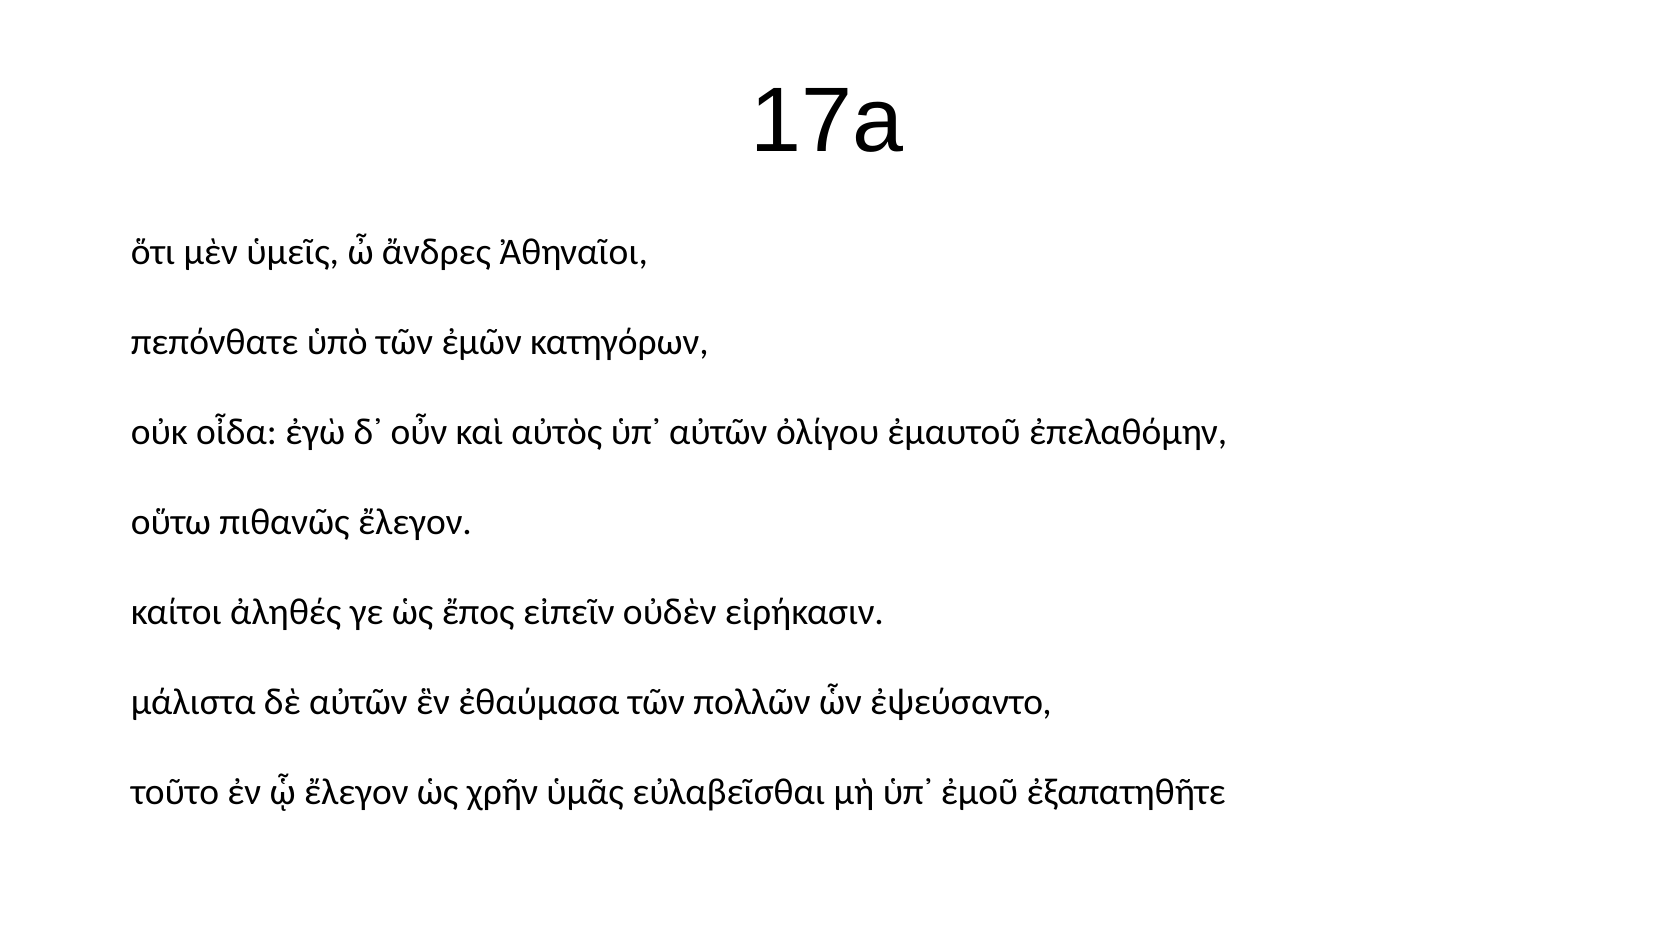

# 17a
ὅτι μὲν ὑμεῖς, ὦ ἄνδρες Ἀθηναῖοι,
πεπόνθατε ὑπὸ τῶν ἐμῶν κατηγόρων,
οὐκ οἶδα: ἐγὼ δ᾽ οὖν καὶ αὐτὸς ὑπ᾽ αὐτῶν ὀλίγου ἐμαυτοῦ ἐπελαθόμην,
οὕτω πιθανῶς ἔλεγον.
καίτοι ἀληθές γε ὡς ἔπος εἰπεῖν οὐδὲν εἰρήκασιν.
μάλιστα δὲ αὐτῶν ἓν ἐθαύμασα τῶν πολλῶν ὧν ἐψεύσαντο,
τοῦτο ἐν ᾧ ἔλεγον ὡς χρῆν ὑμᾶς εὐλαβεῖσθαι μὴ ὑπ᾽ ἐμοῦ ἐξαπατηθῆτε